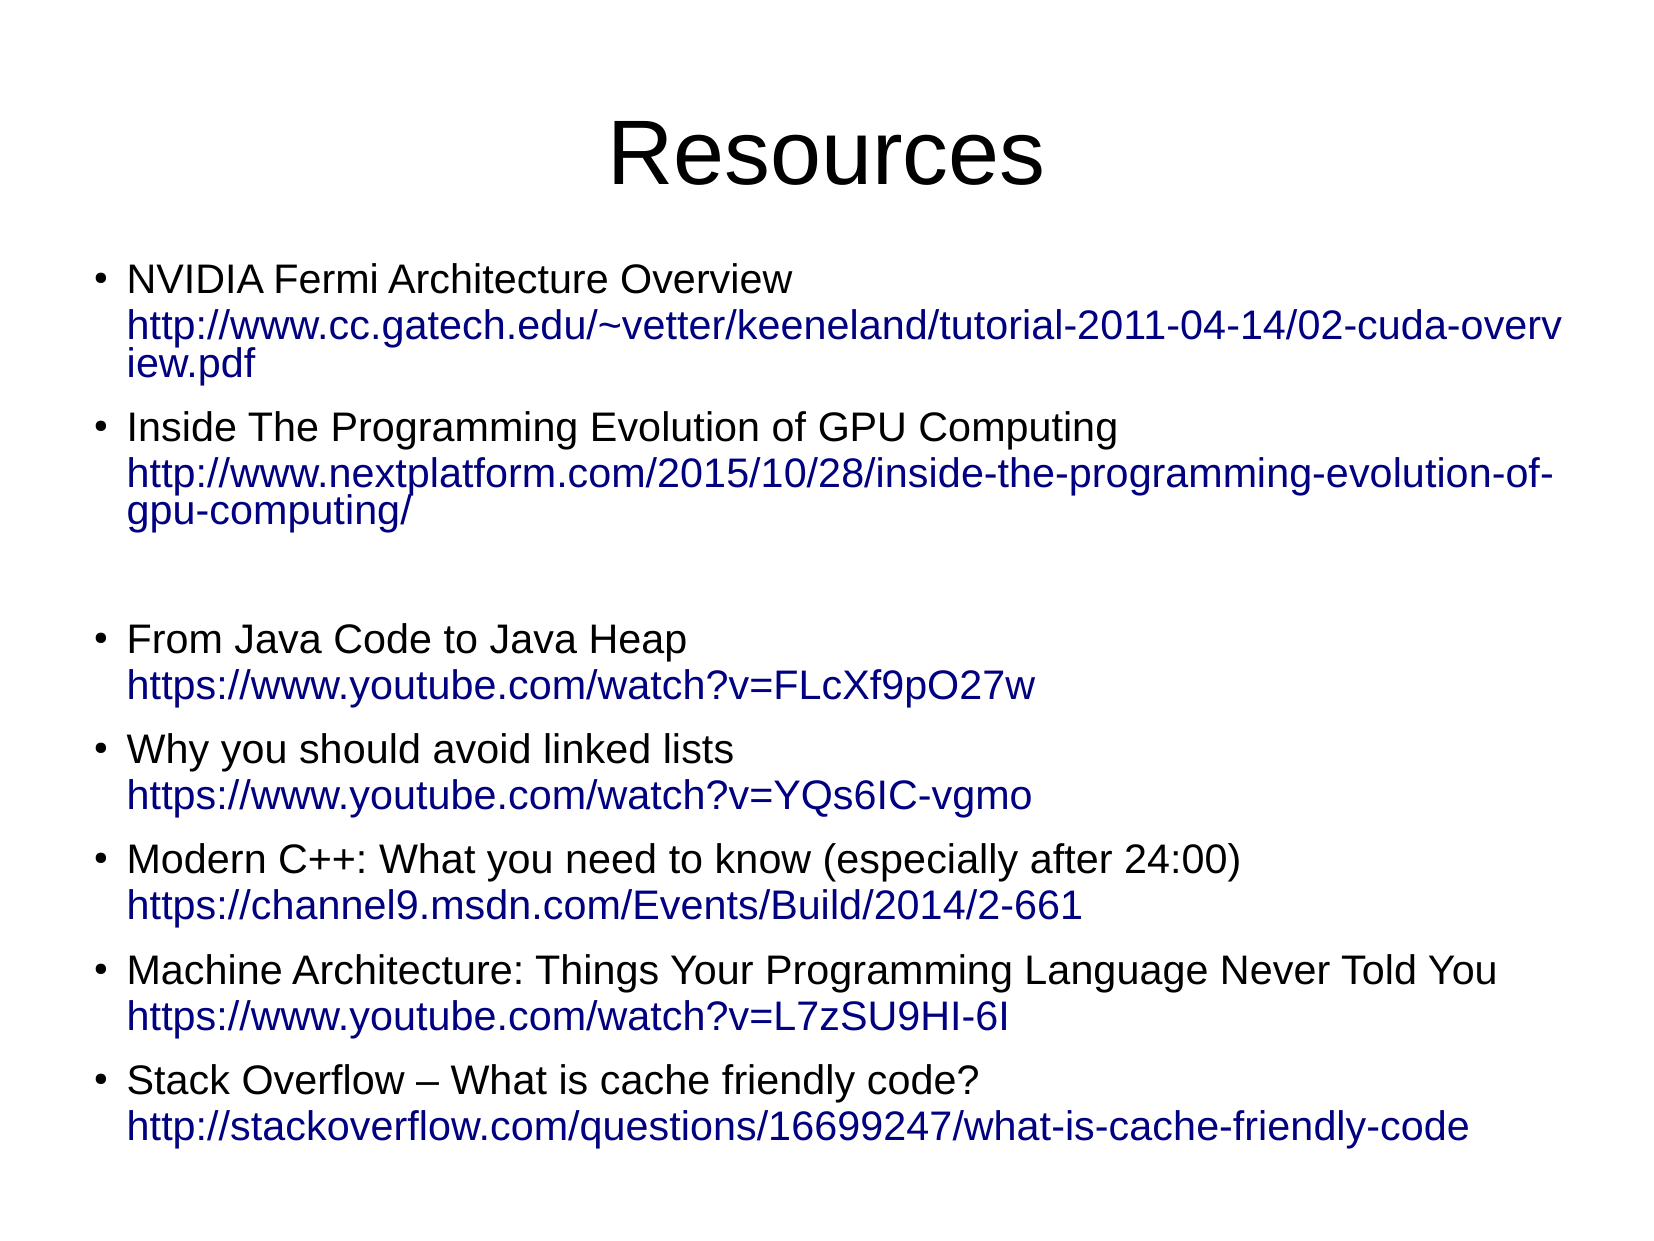

# Resources
NVIDIA Fermi Architecture Overview
http://www.cc.gatech.edu/~vetter/keeneland/tutorial-2011-04-14/02-cuda-overview.pdf
Inside The Programming Evolution of GPU Computing
http://www.nextplatform.com/2015/10/28/inside-the-programming-evolution-of-gpu-computing/
From Java Code to Java Heap
https://www.youtube.com/watch?v=FLcXf9pO27w
Why you should avoid linked lists
https://www.youtube.com/watch?v=YQs6IC-vgmo
Modern C++: What you need to know (especially after 24:00)
https://channel9.msdn.com/Events/Build/2014/2-661
Machine Architecture: Things Your Programming Language Never Told You
https://www.youtube.com/watch?v=L7zSU9HI-6I
Stack Overflow – What is cache friendly code?
http://stackoverflow.com/questions/16699247/what-is-cache-friendly-code